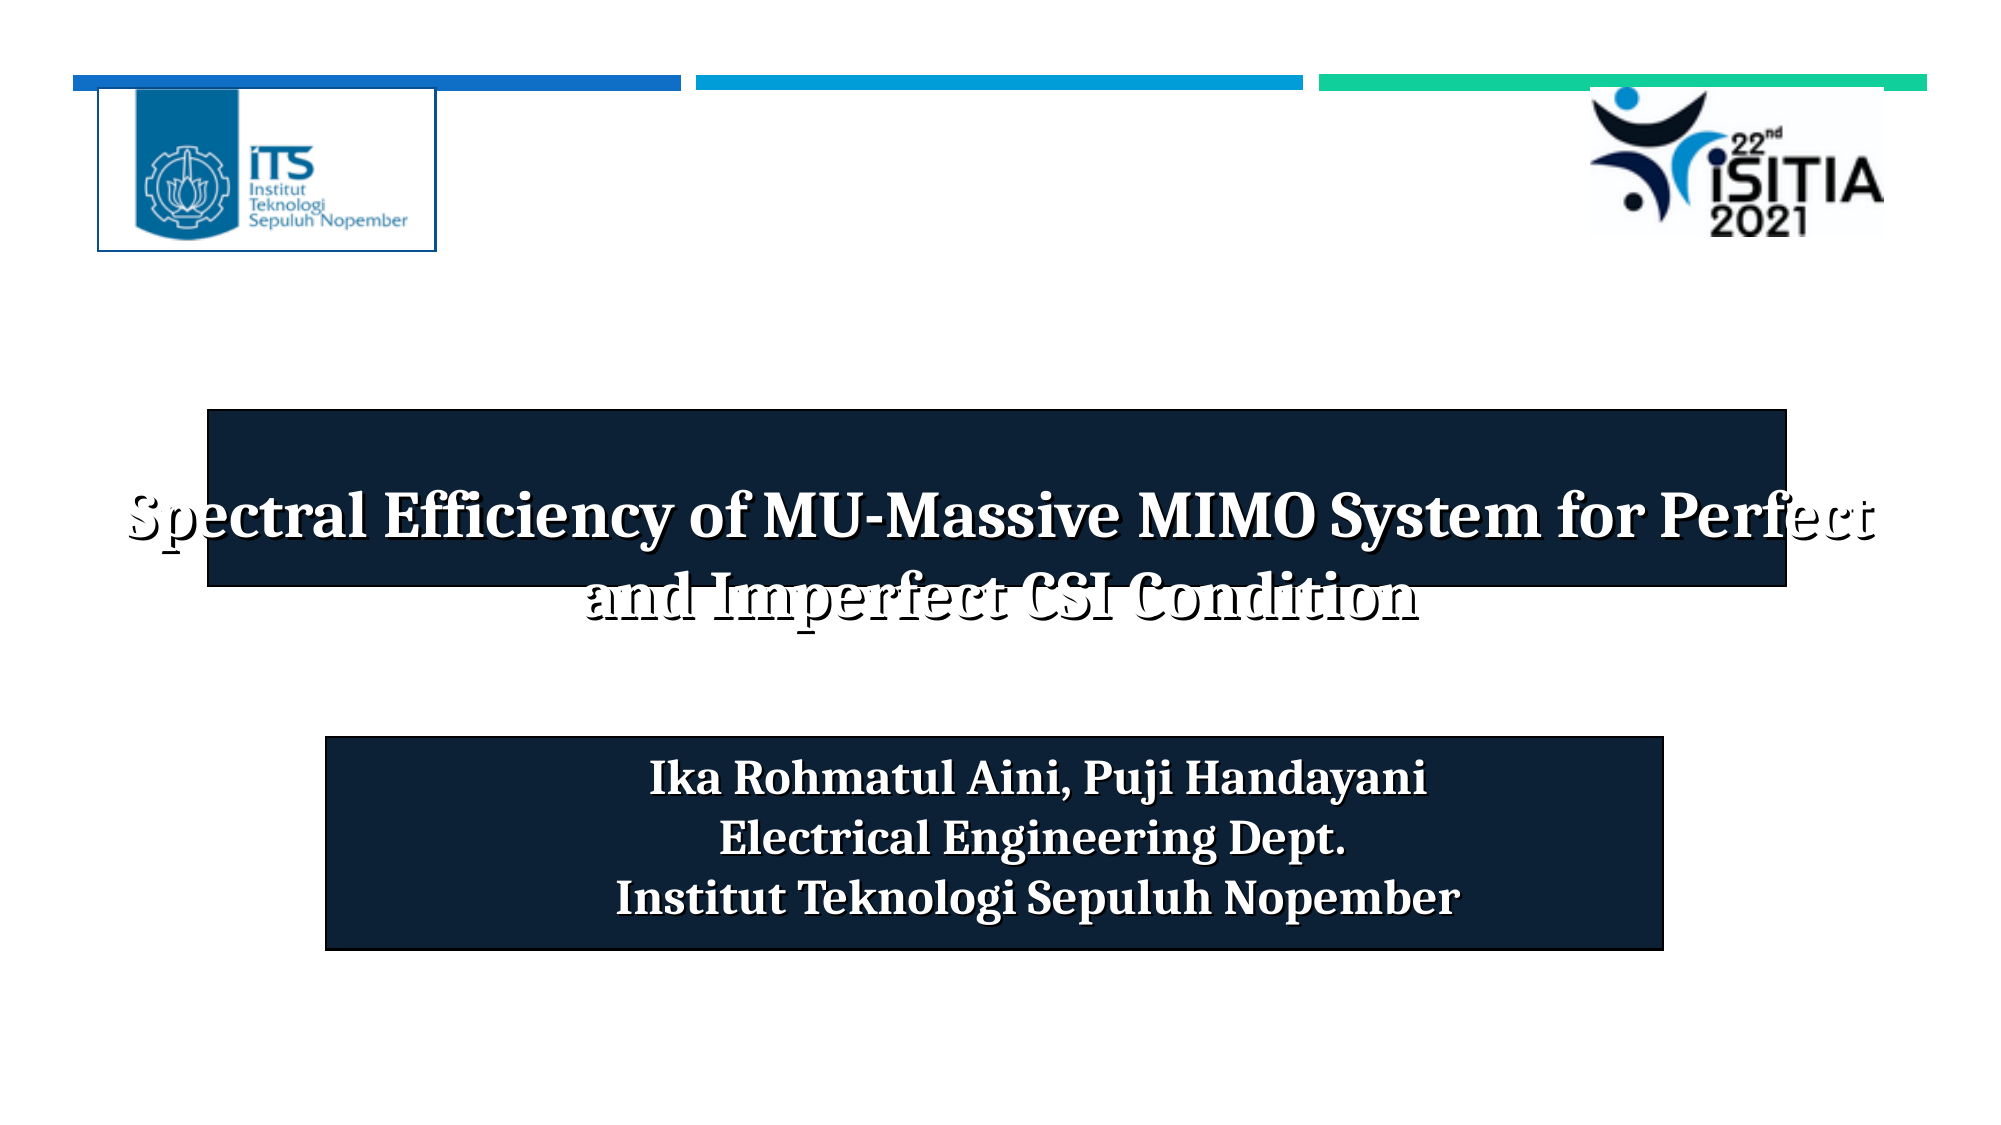

# Spectral Efficiency of MU-Massive MIMO System for Perfect and Imperfect CSI Condition
Ika Rohmatul Aini, Puji Handayani
Electrical Engineering Dept.
Institut Teknologi Sepuluh Nopember